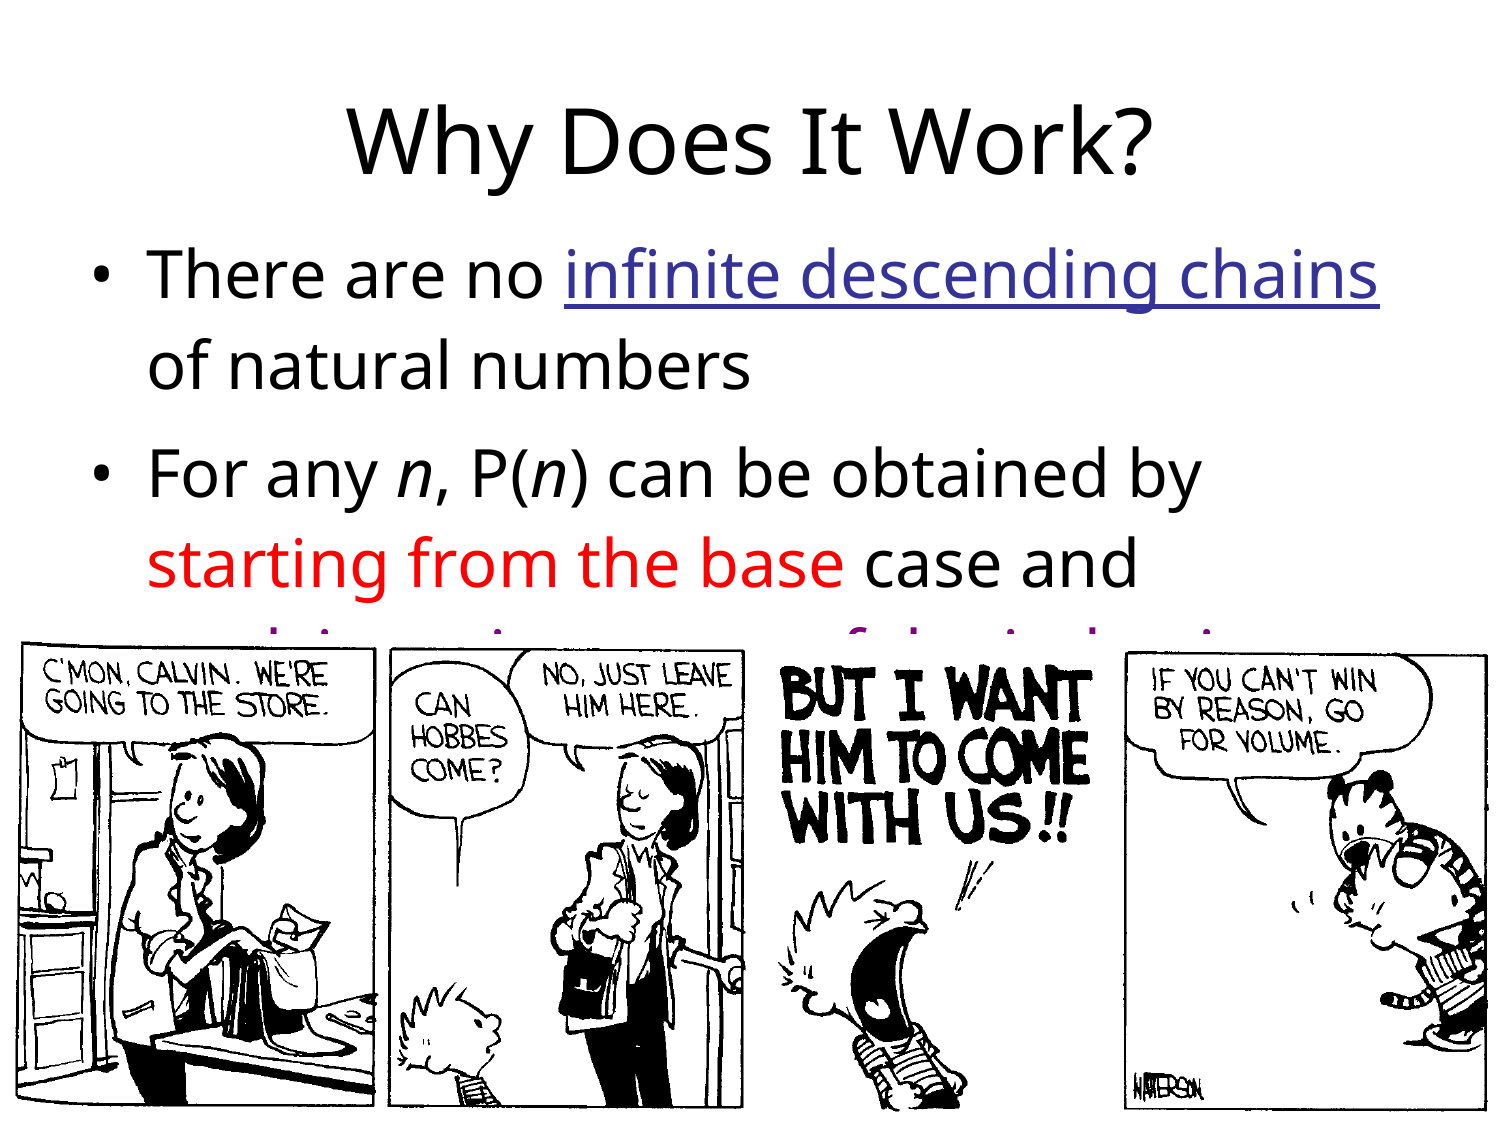

# Why Does It Work?
There are no infinite descending chains of natural numbers
For any n, P(n) can be obtained by starting from the base case and applying n instances of the inductive step
16